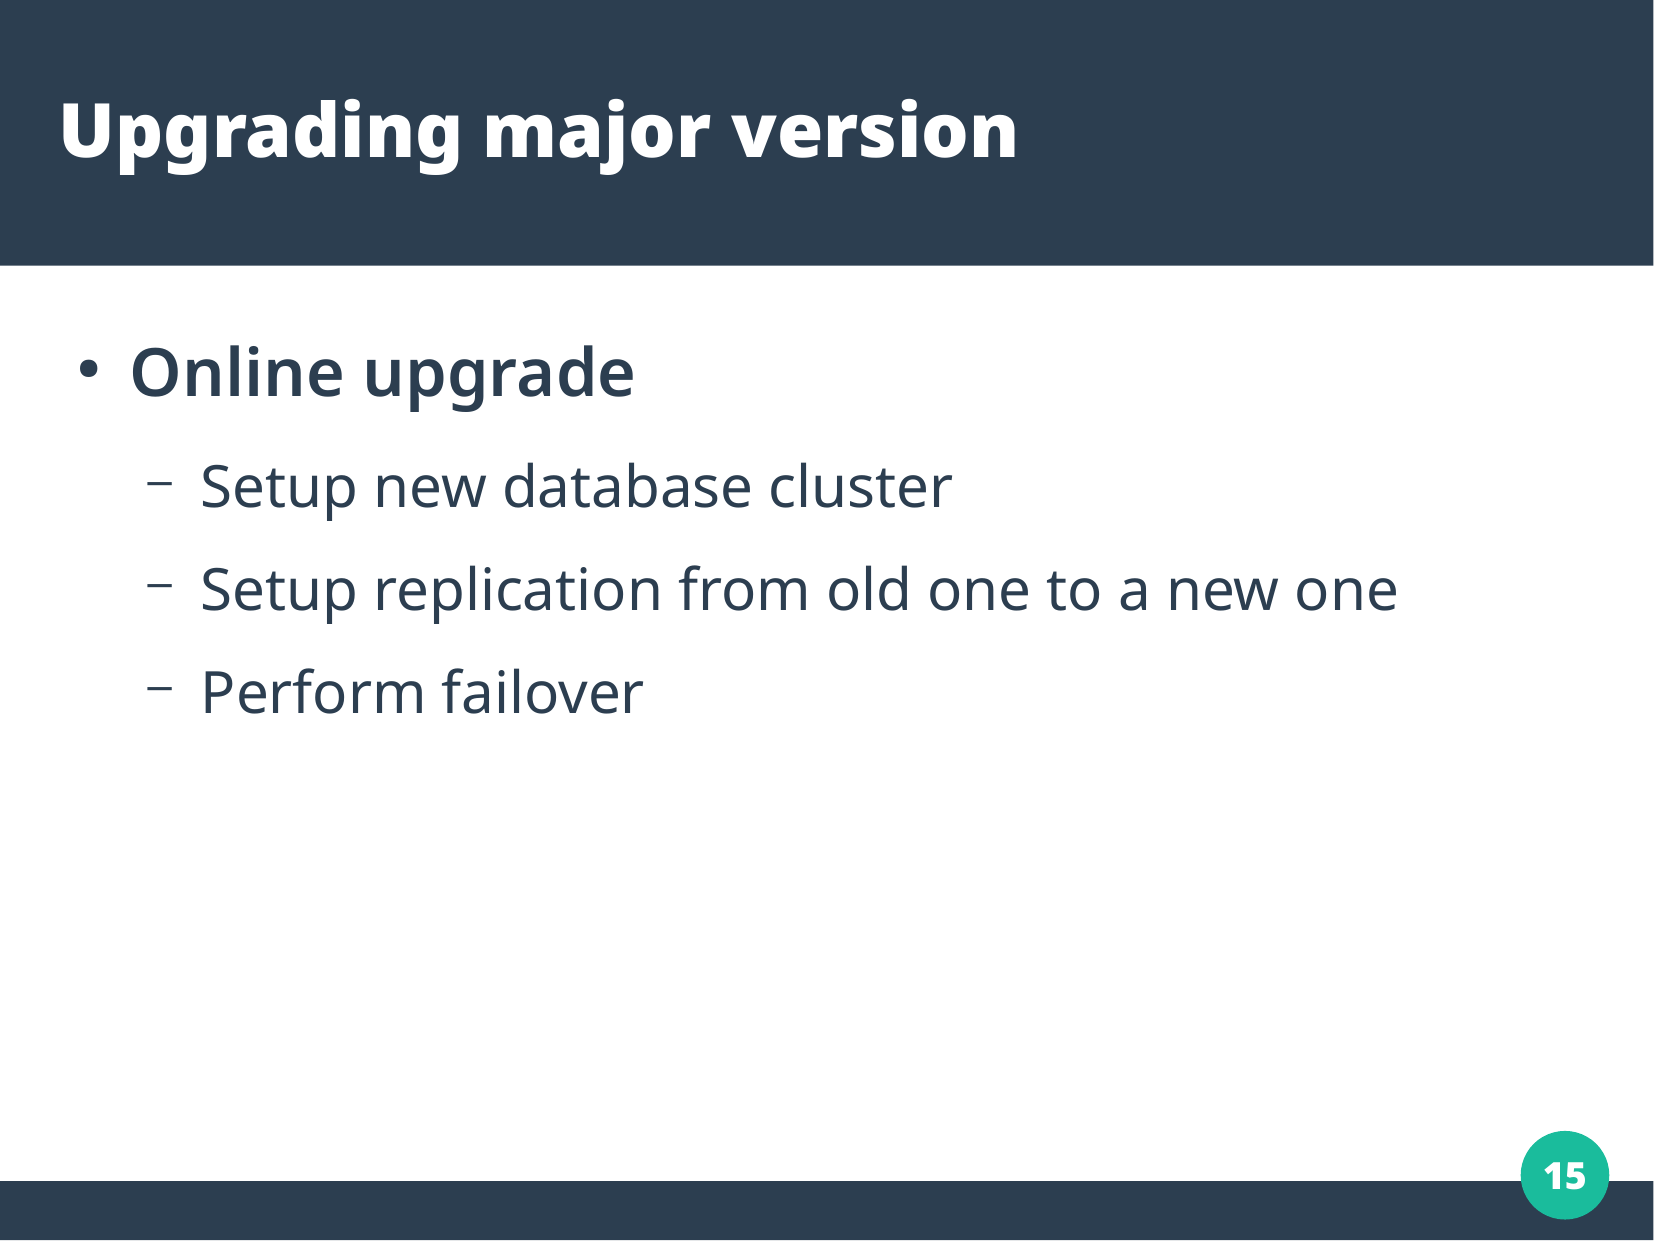

# Upgrading major version
Online upgrade
Setup new database cluster
Setup replication from old one to a new one
Perform failover
15